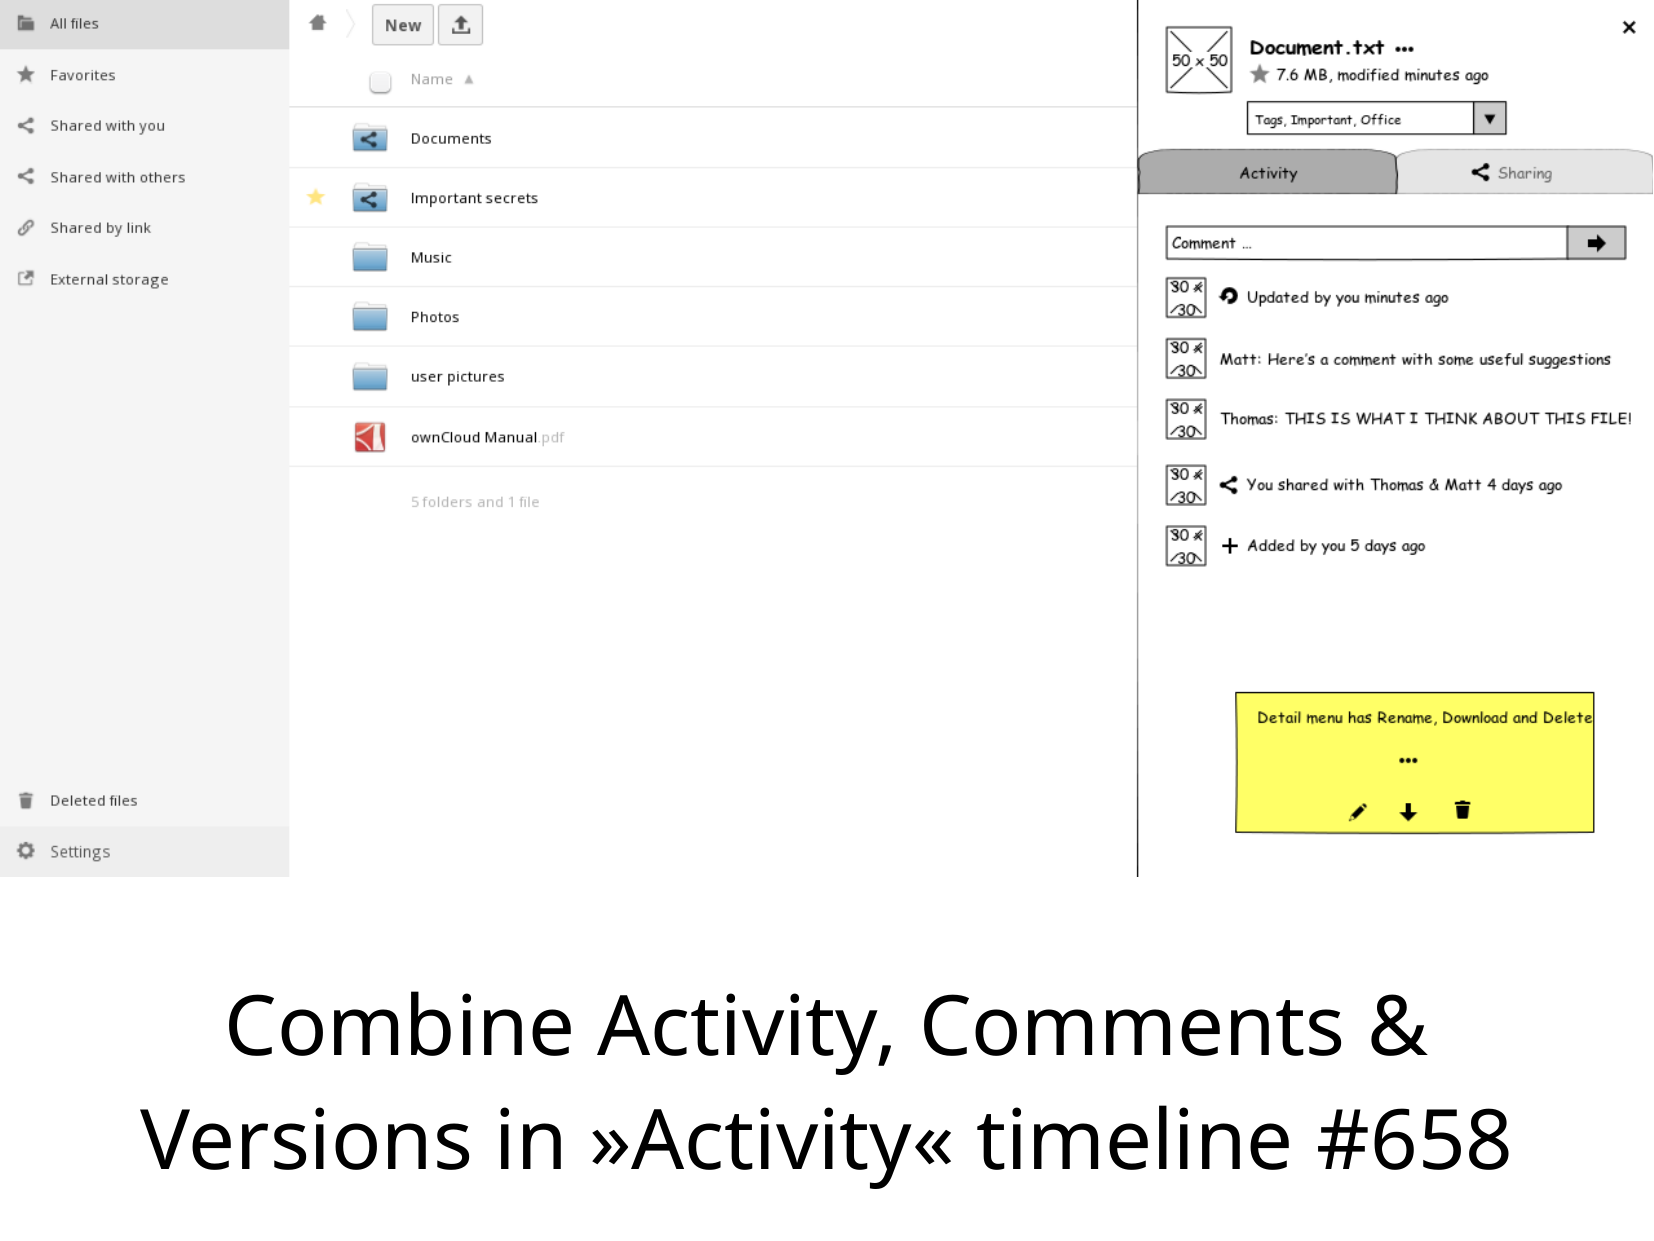

# Combine Activity, Comments & Versions in »Activity« timeline #658